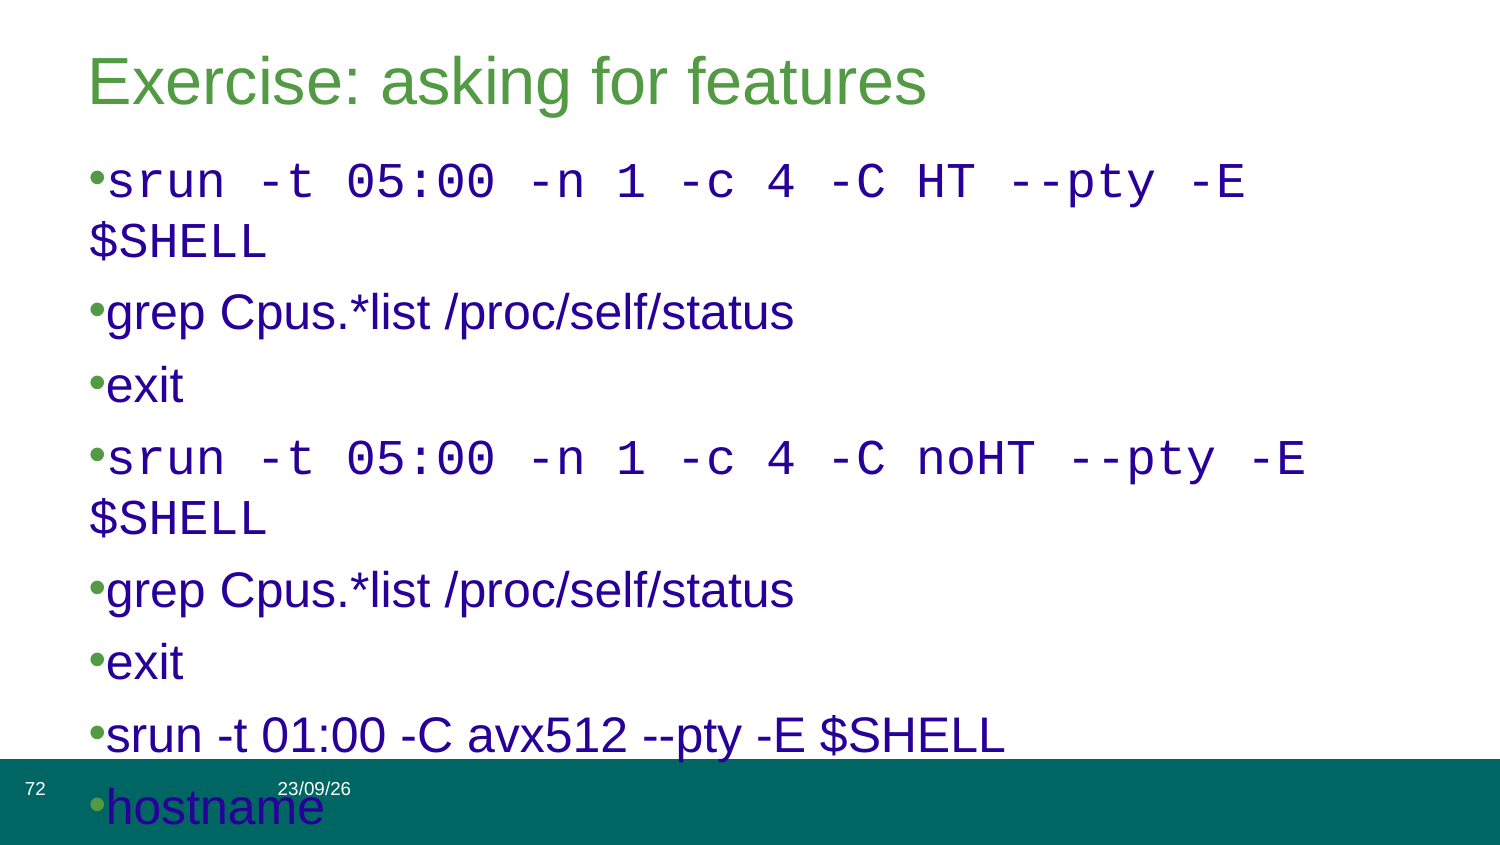

# Exercise: asking for features
srun -t 05:00 -n 1 -c 4 -C HT --pty -E $SHELL
grep Cpus.*list /proc/self/status
exit
srun -t 05:00 -n 1 -c 4 -C noHT --pty -E $SHELL
grep Cpus.*list /proc/self/status
exit
srun -t 01:00 -C avx512 --pty -E $SHELL
hostname
exit